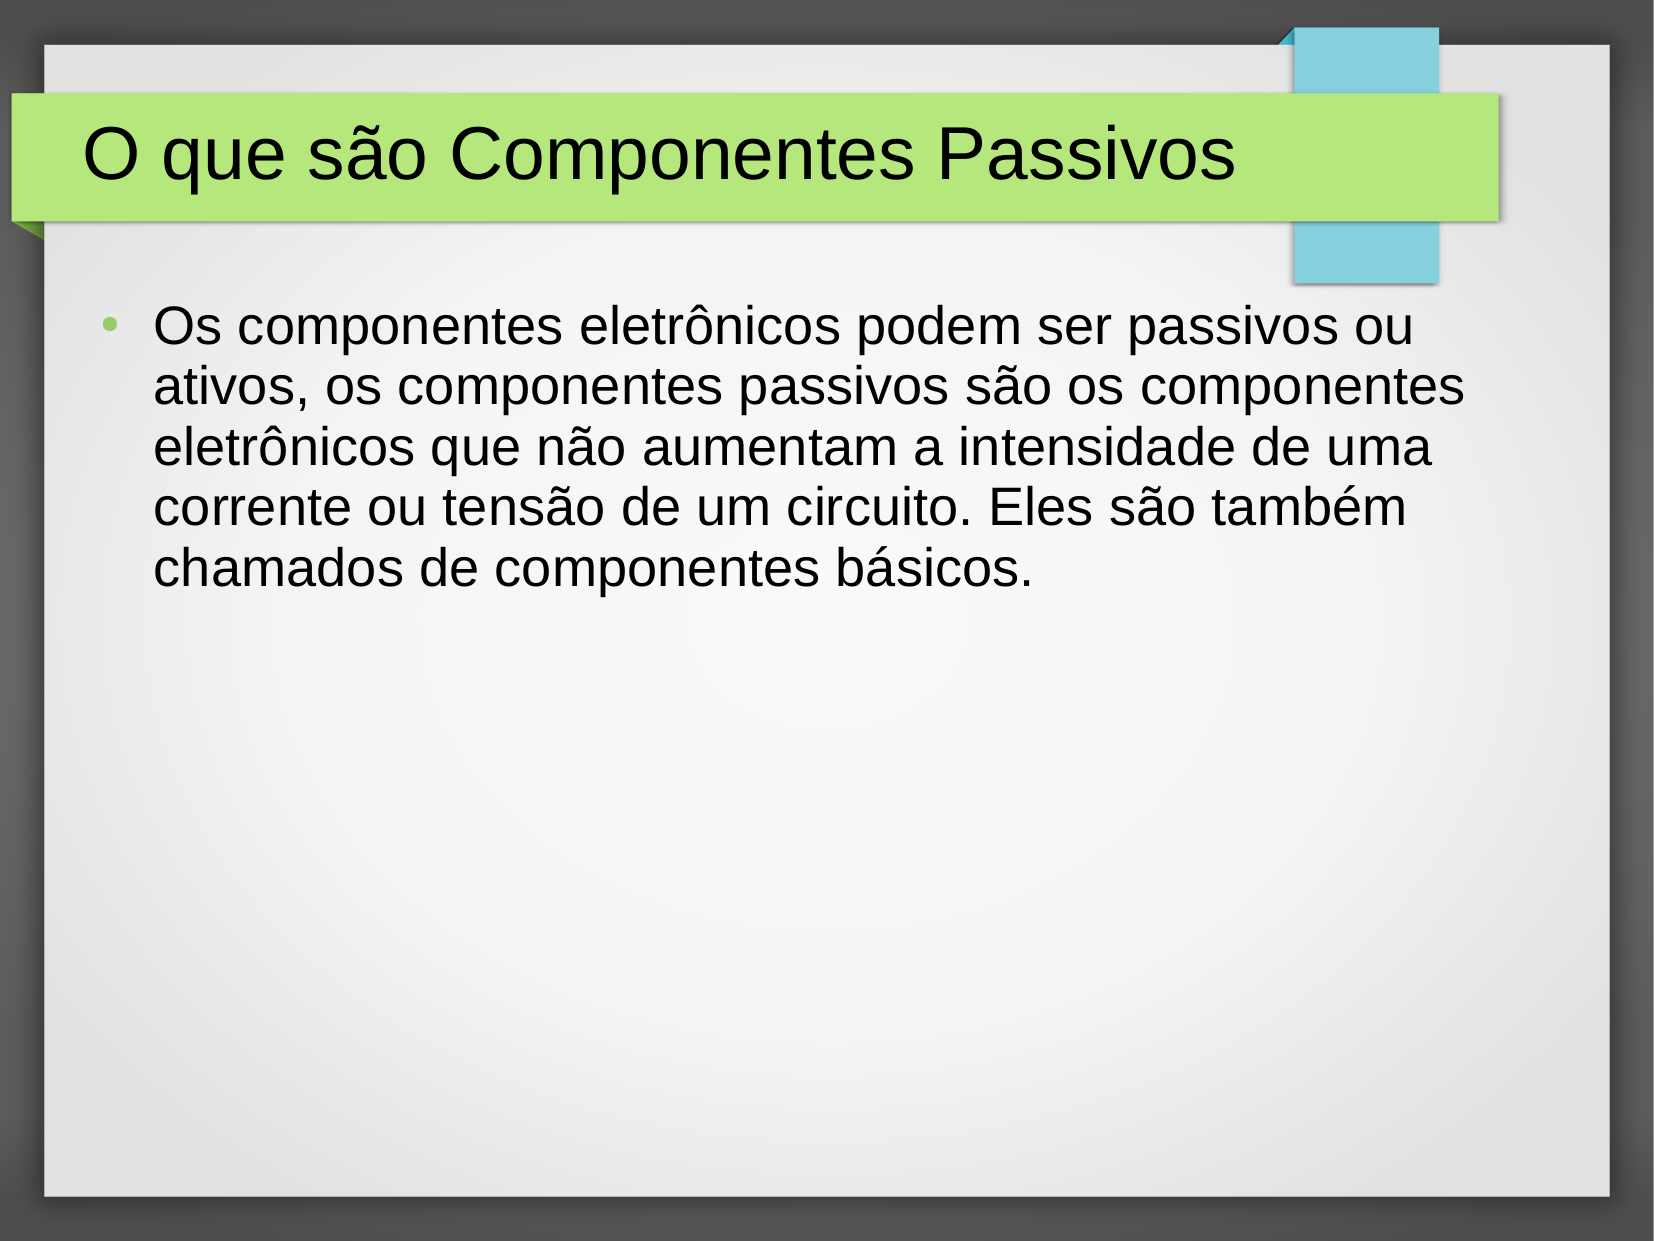

# O que são Componentes Passivos
Os componentes eletrônicos podem ser passivos ou ativos, os componentes passivos são os componentes eletrônicos que não aumentam a intensidade de uma corrente ou tensão de um circuito. Eles são também chamados de componentes básicos.